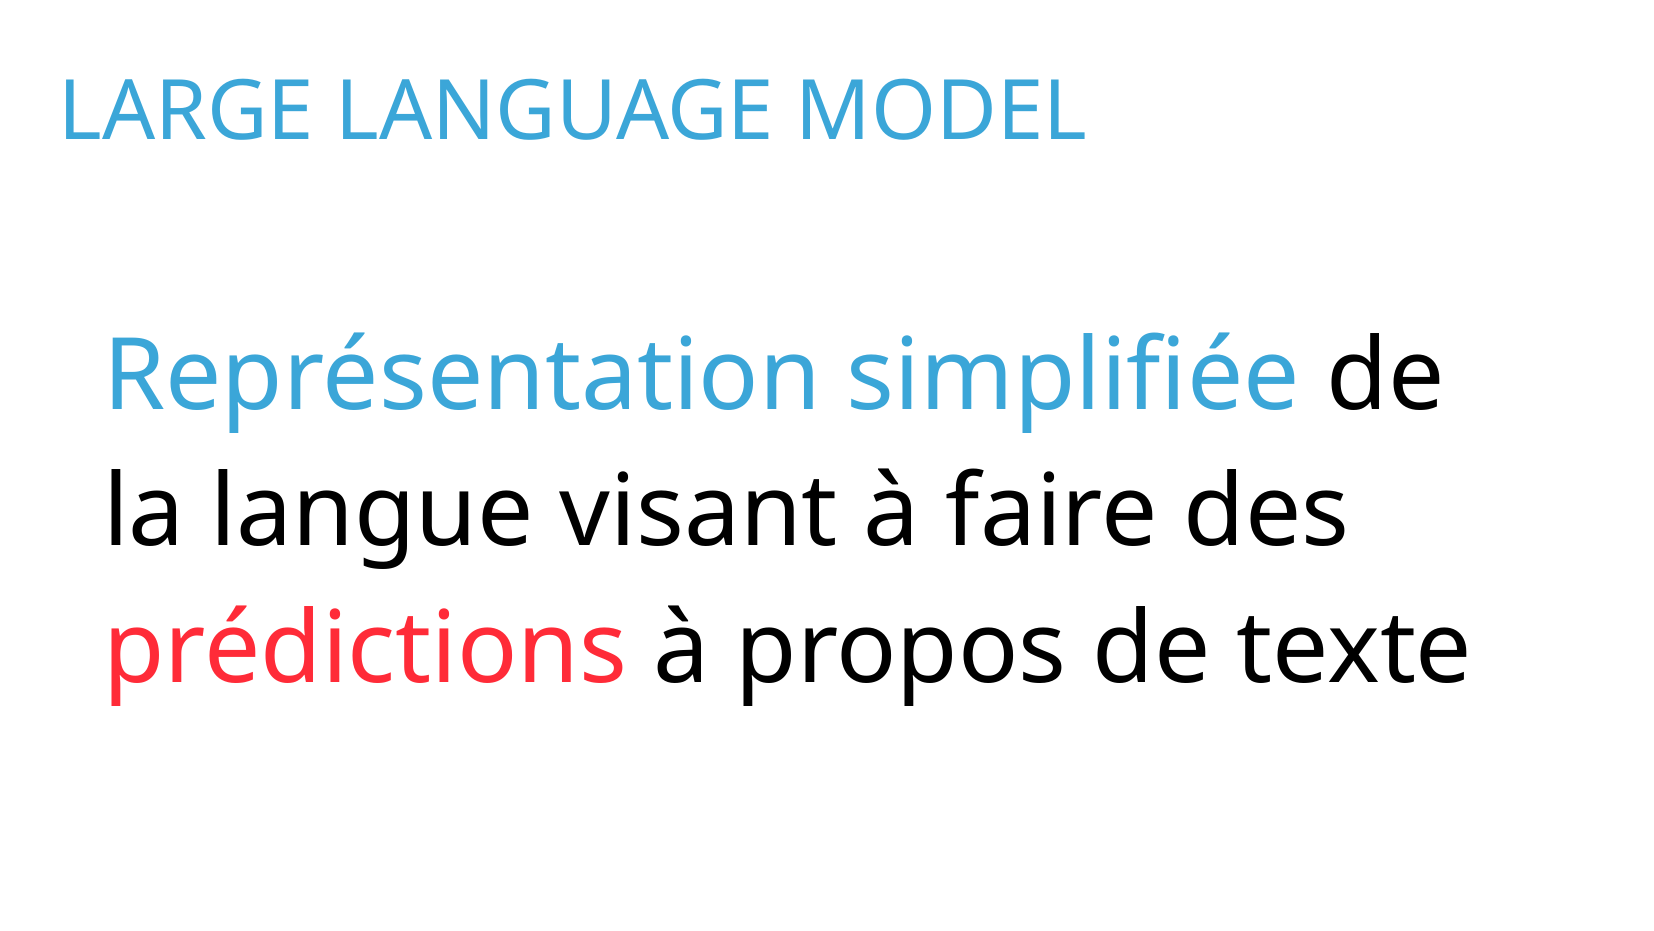

# Large language model
Représentation simplifiée de la langue visant à faire des prédictions à propos de texte